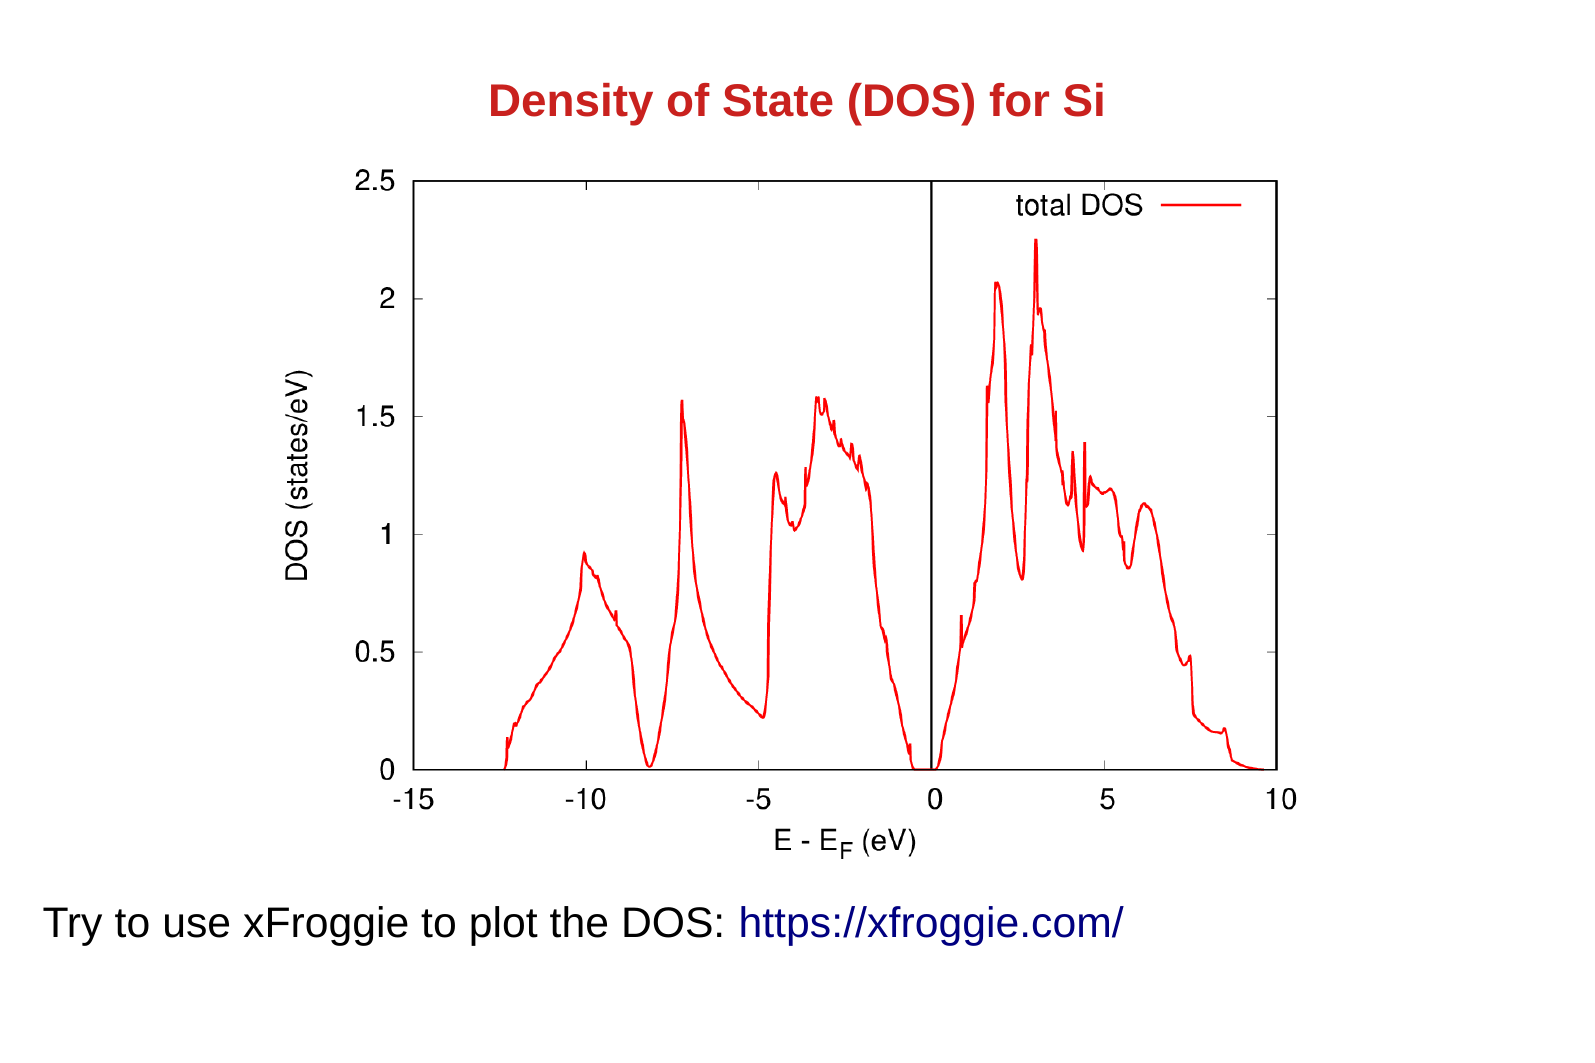

Density of State (DOS) for Si
Try to use xFroggie to plot the DOS: https://xfroggie.com/